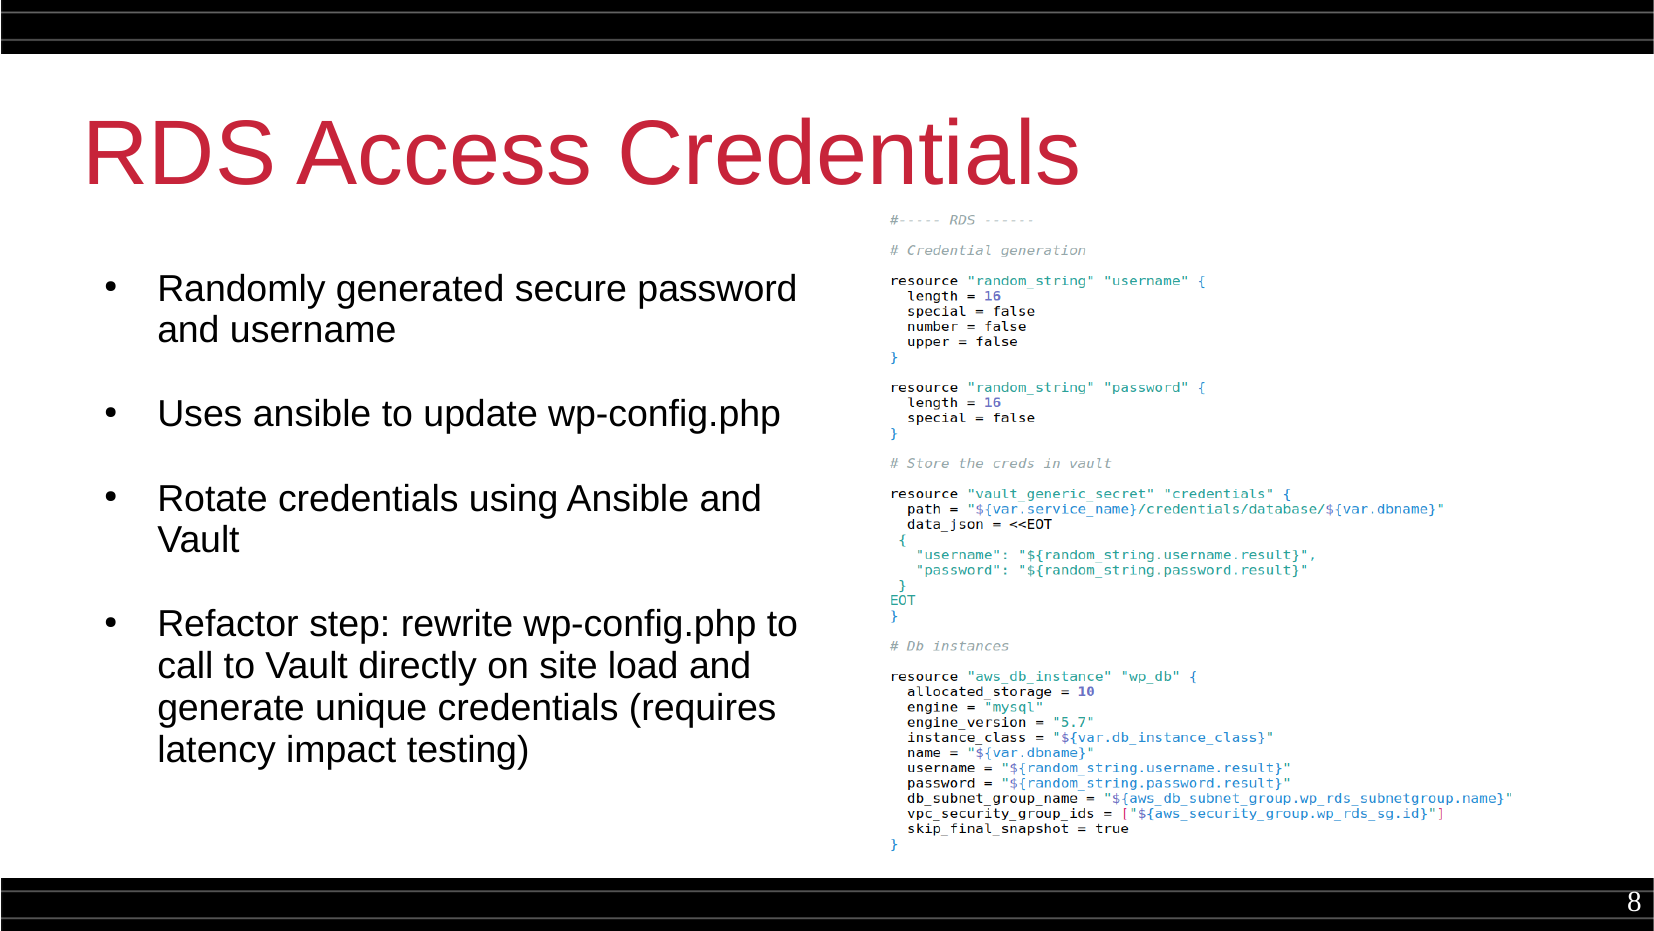

# RDS Access Credentials
Randomly generated secure password and username
Uses ansible to update wp-config.php
Rotate credentials using Ansible and Vault
Refactor step: rewrite wp-config.php to call to Vault directly on site load and generate unique credentials (requires latency impact testing)
| | | | | |
| --- | --- | --- | --- | --- |
| | | | | |
| | | | | |
| | | | | |
| | | | | |
| | | | | |